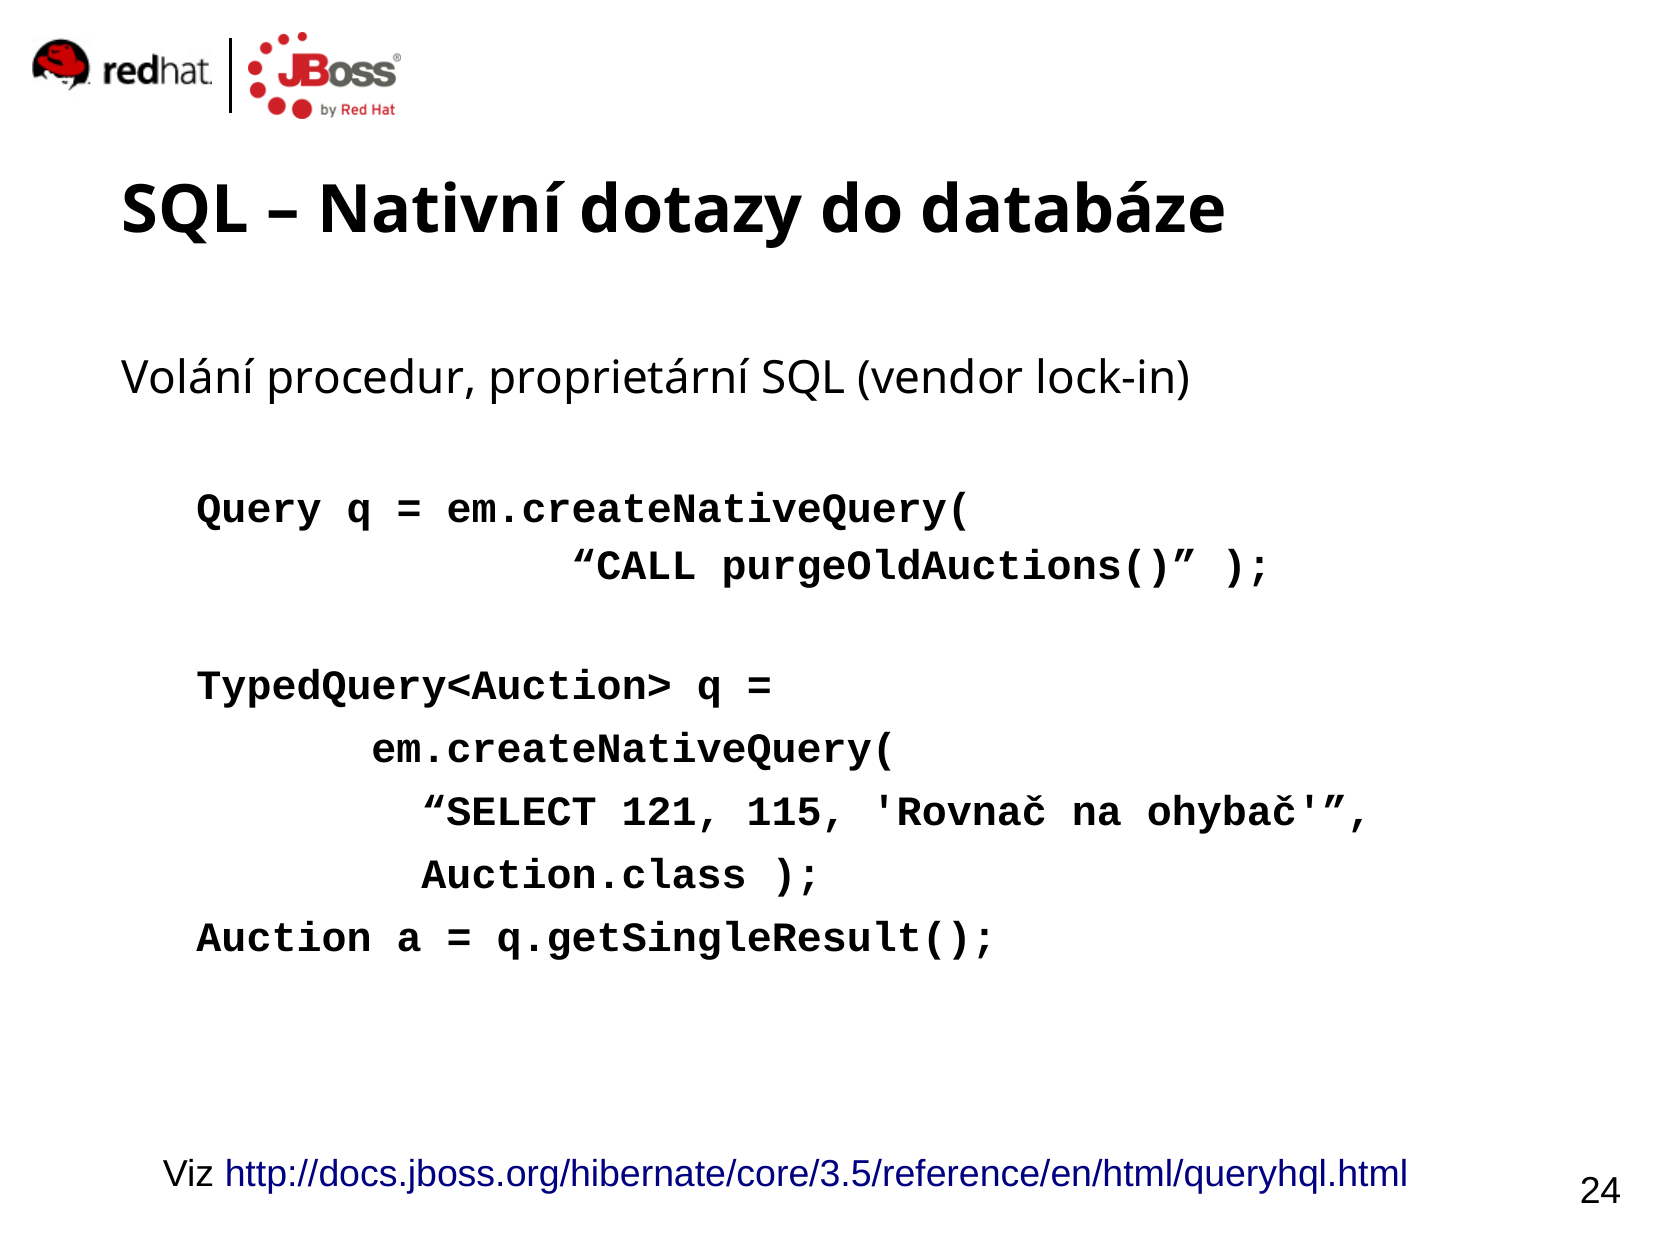

# SQL – Nativní dotazy do databáze
Volání procedur, proprietární SQL (vendor lock-in)
Query q = em.createNativeQuery(
“CALL purgeOldAuctions()” );
TypedQuery<Auction> q =
 em.createNativeQuery(
 “SELECT 121, 115, 'Rovnač na ohybač'”,
 Auction.class );
Auction a = q.getSingleResult();
Viz http://docs.jboss.org/hibernate/core/3.5/reference/en/html/queryhql.html